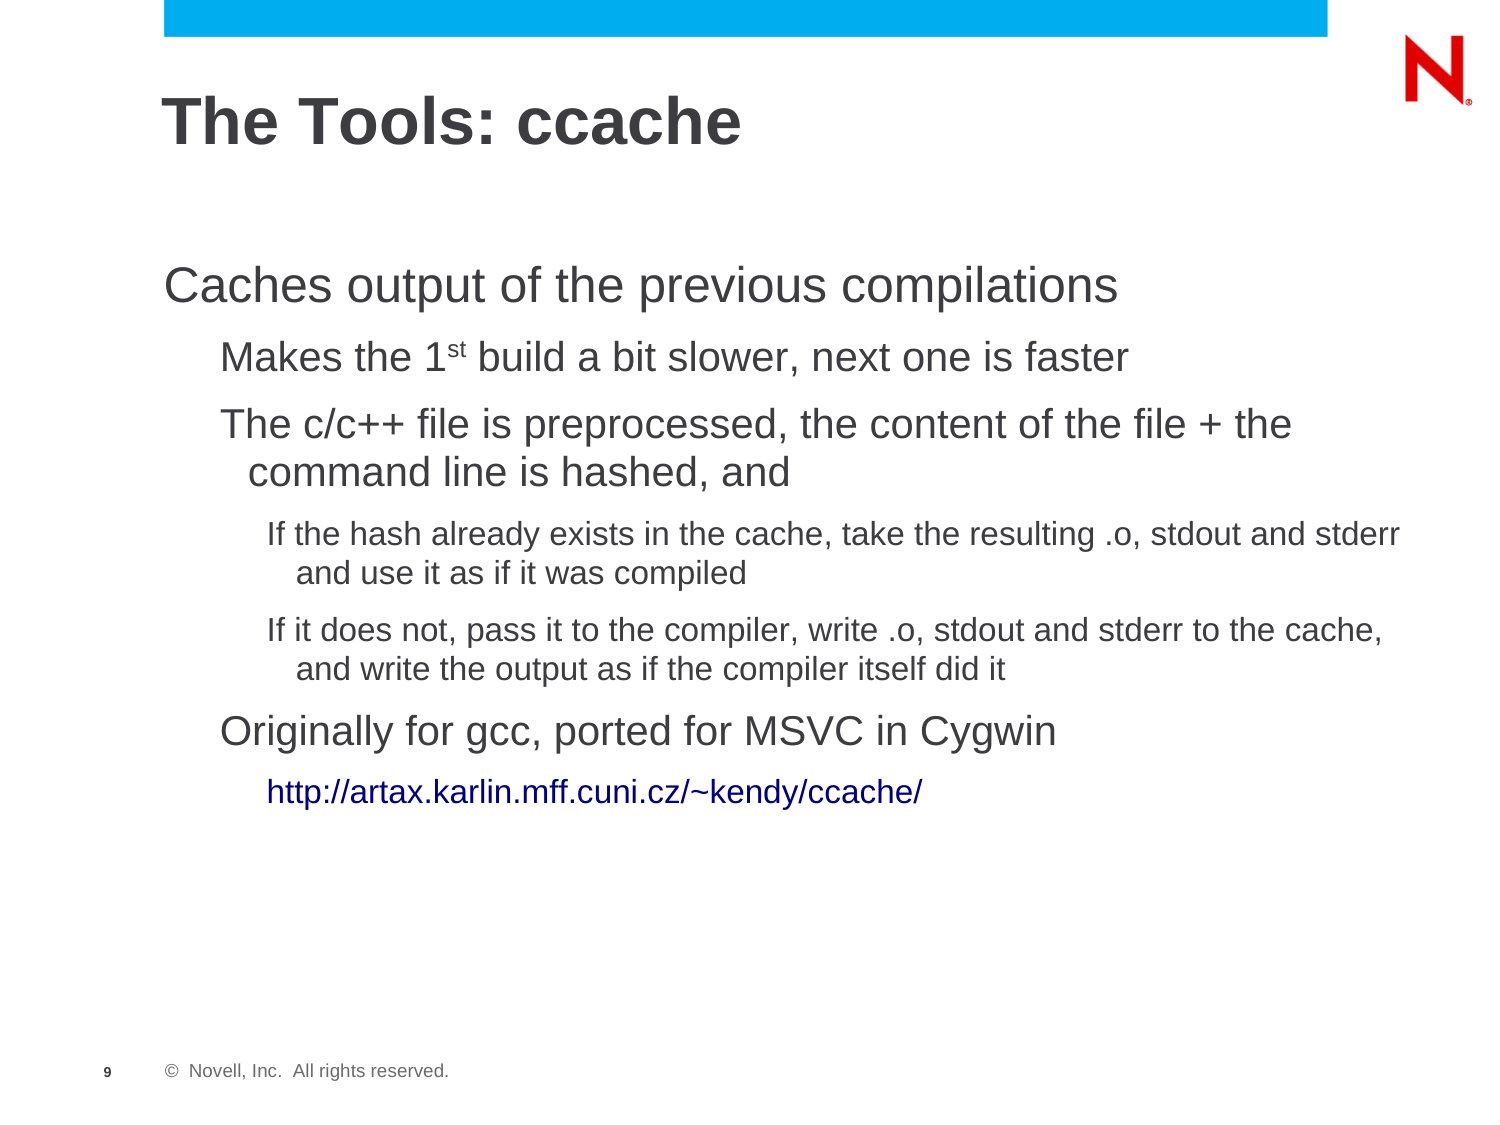

# The Tools: ccache
Caches output of the previous compilations
Makes the 1st build a bit slower, next one is faster
The c/c++ file is preprocessed, the content of the file + the command line is hashed, and
If the hash already exists in the cache, take the resulting .o, stdout and stderr and use it as if it was compiled
If it does not, pass it to the compiler, write .o, stdout and stderr to the cache, and write the output as if the compiler itself did it
Originally for gcc, ported for MSVC in Cygwin
http://artax.karlin.mff.cuni.cz/~kendy/ccache/